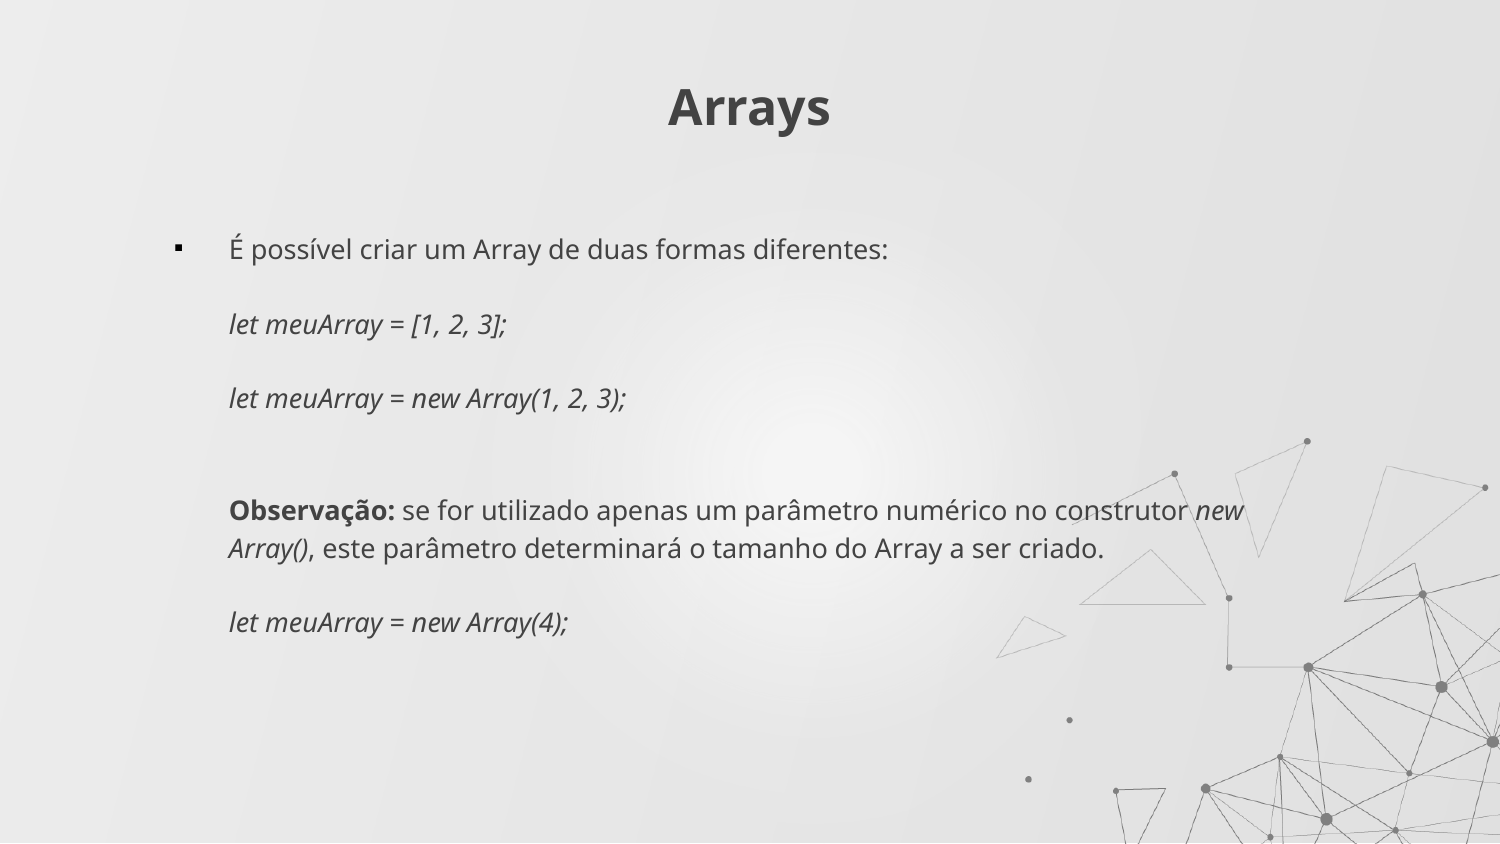

Arrays
# É possível criar um Array de duas formas diferentes:
let meuArray = [1, 2, 3];
let meuArray = new Array(1, 2, 3);
Observação: se for utilizado apenas um parâmetro numérico no construtor new Array(), este parâmetro determinará o tamanho do Array a ser criado.
let meuArray = new Array(4);